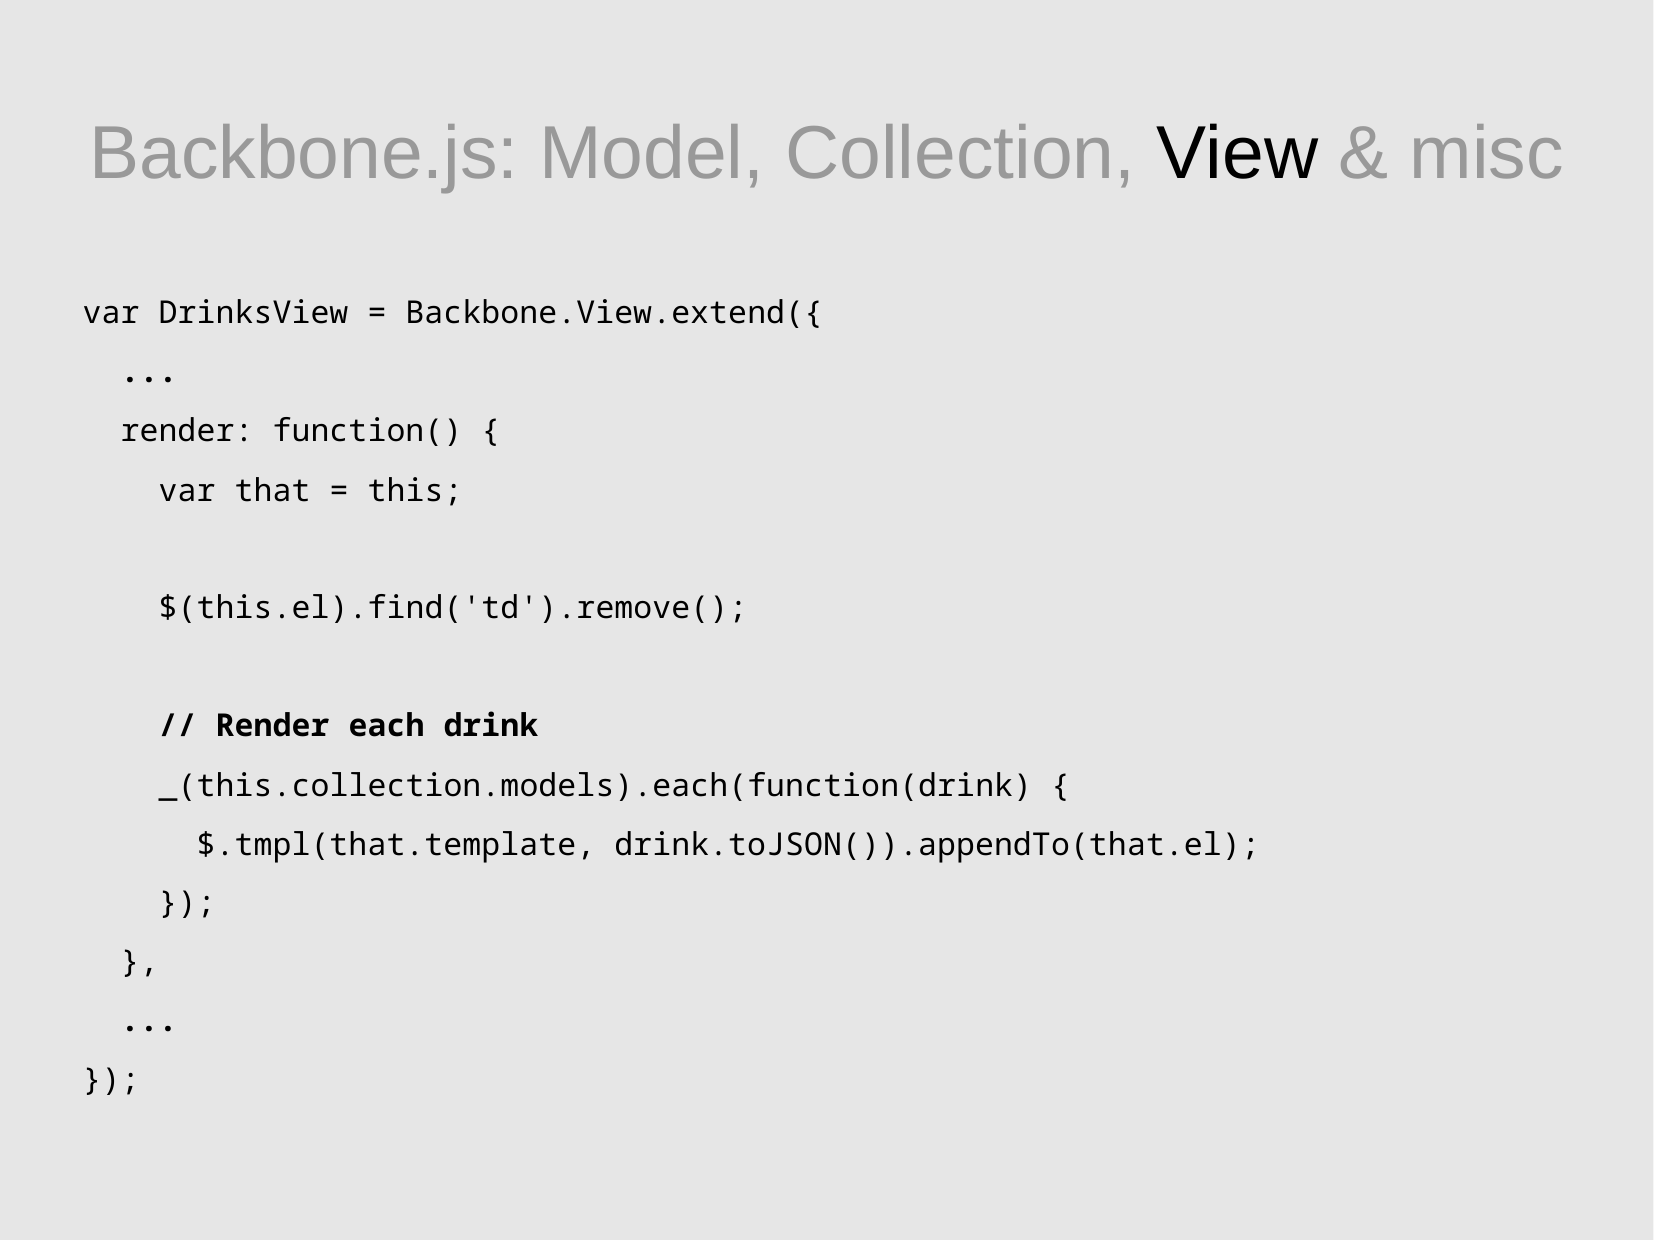

# Backbone.js: Model, Collection, View & misc
var DrinksView = Backbone.View.extend({
 ...
 render: function() {
 var that = this;
 $(this.el).find('td').remove();
 // Render each drink
 _(this.collection.models).each(function(drink) {
 $.tmpl(that.template, drink.toJSON()).appendTo(that.el);
 });
 },
 ...
});